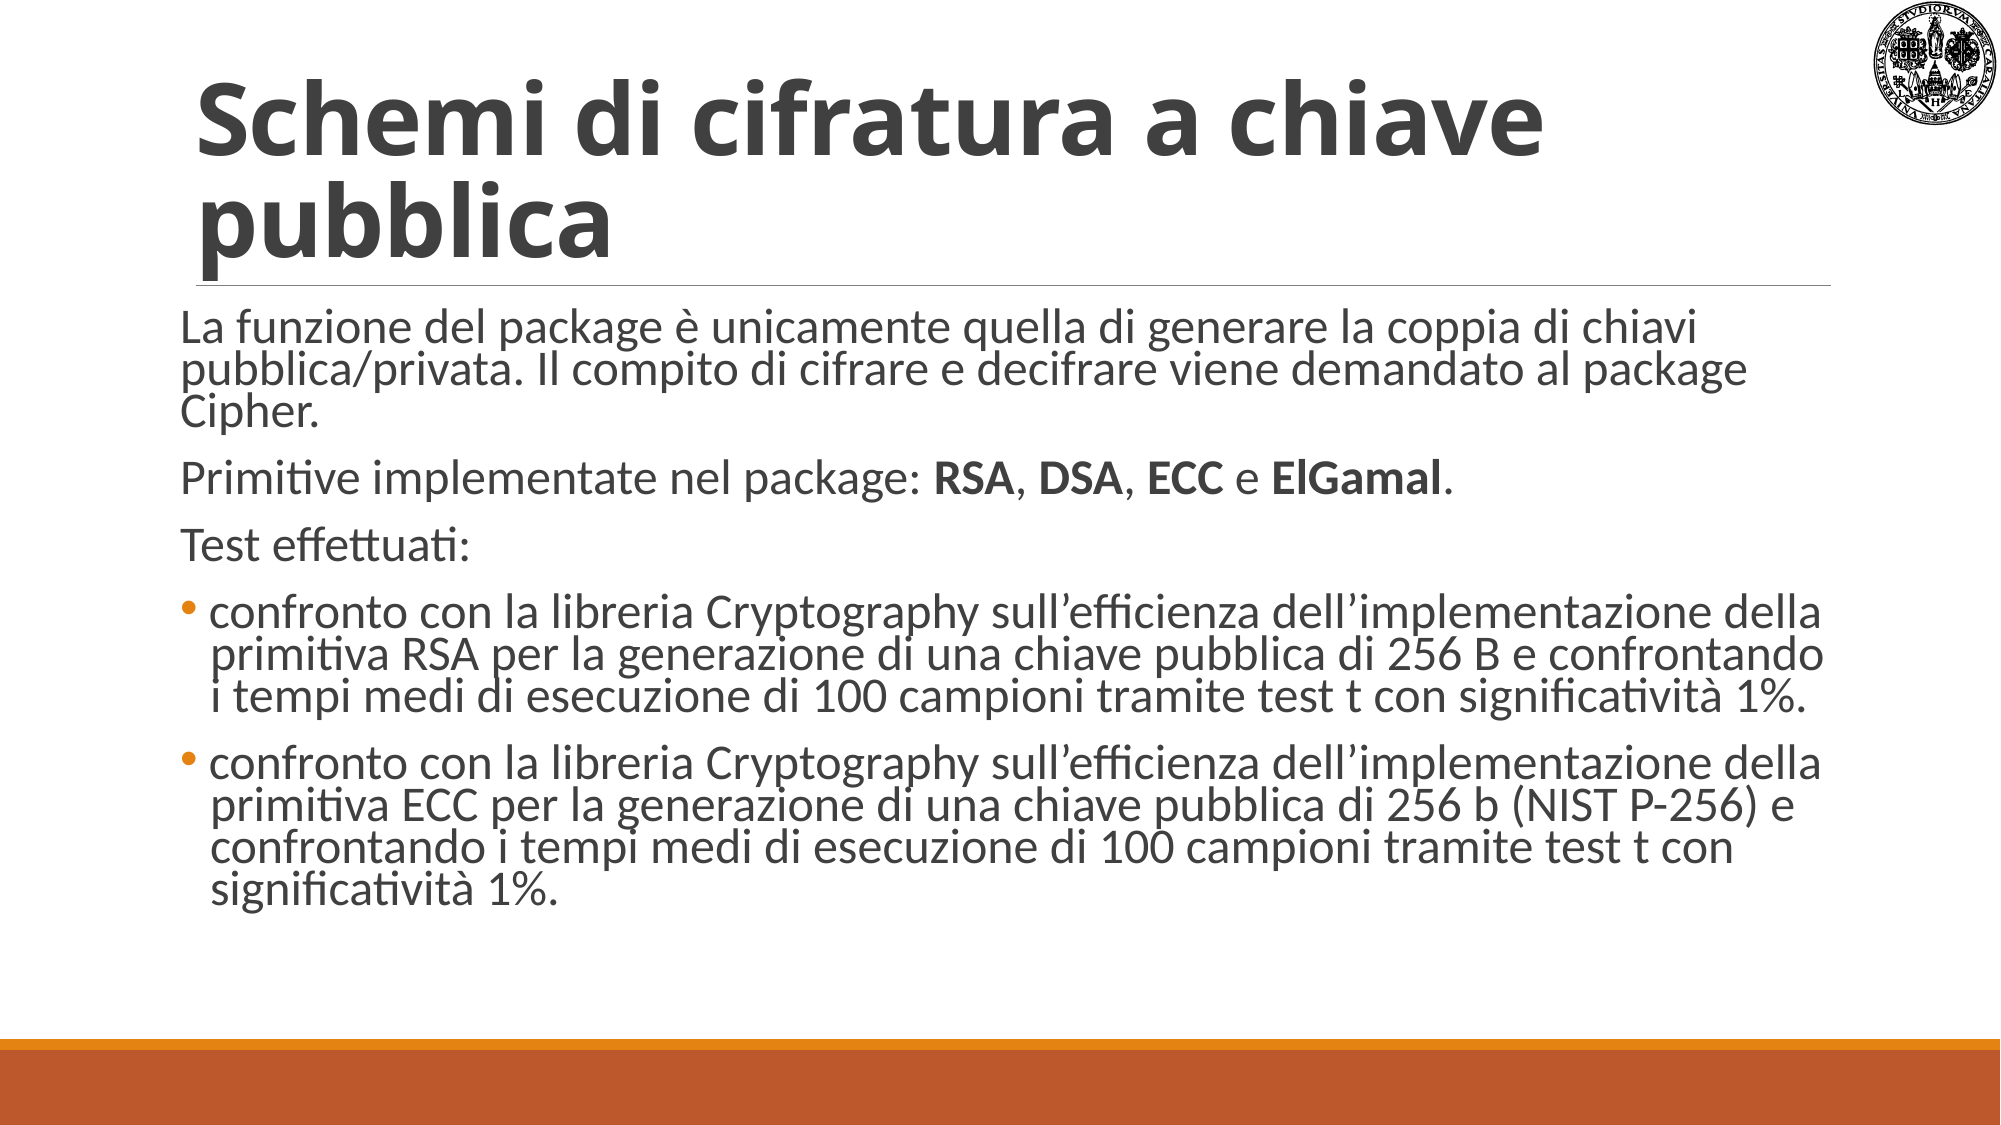

# Schemi di cifratura a chiave pubblica
La funzione del package è unicamente quella di generare la coppia di chiavi pubblica/privata. Il compito di cifrare e decifrare viene demandato al package Cipher.
Primitive implementate nel package: RSA, DSA, ECC e ElGamal.
Test effettuati:
 confronto con la libreria Cryptography sull’efficienza dell’implementazione della primitiva RSA per la generazione di una chiave pubblica di 256 B e confrontando i tempi medi di esecuzione di 100 campioni tramite test t con significatività 1%.
 confronto con la libreria Cryptography sull’efficienza dell’implementazione della primitiva ECC per la generazione di una chiave pubblica di 256 b (NIST P-256) e confrontando i tempi medi di esecuzione di 100 campioni tramite test t con significatività 1%.